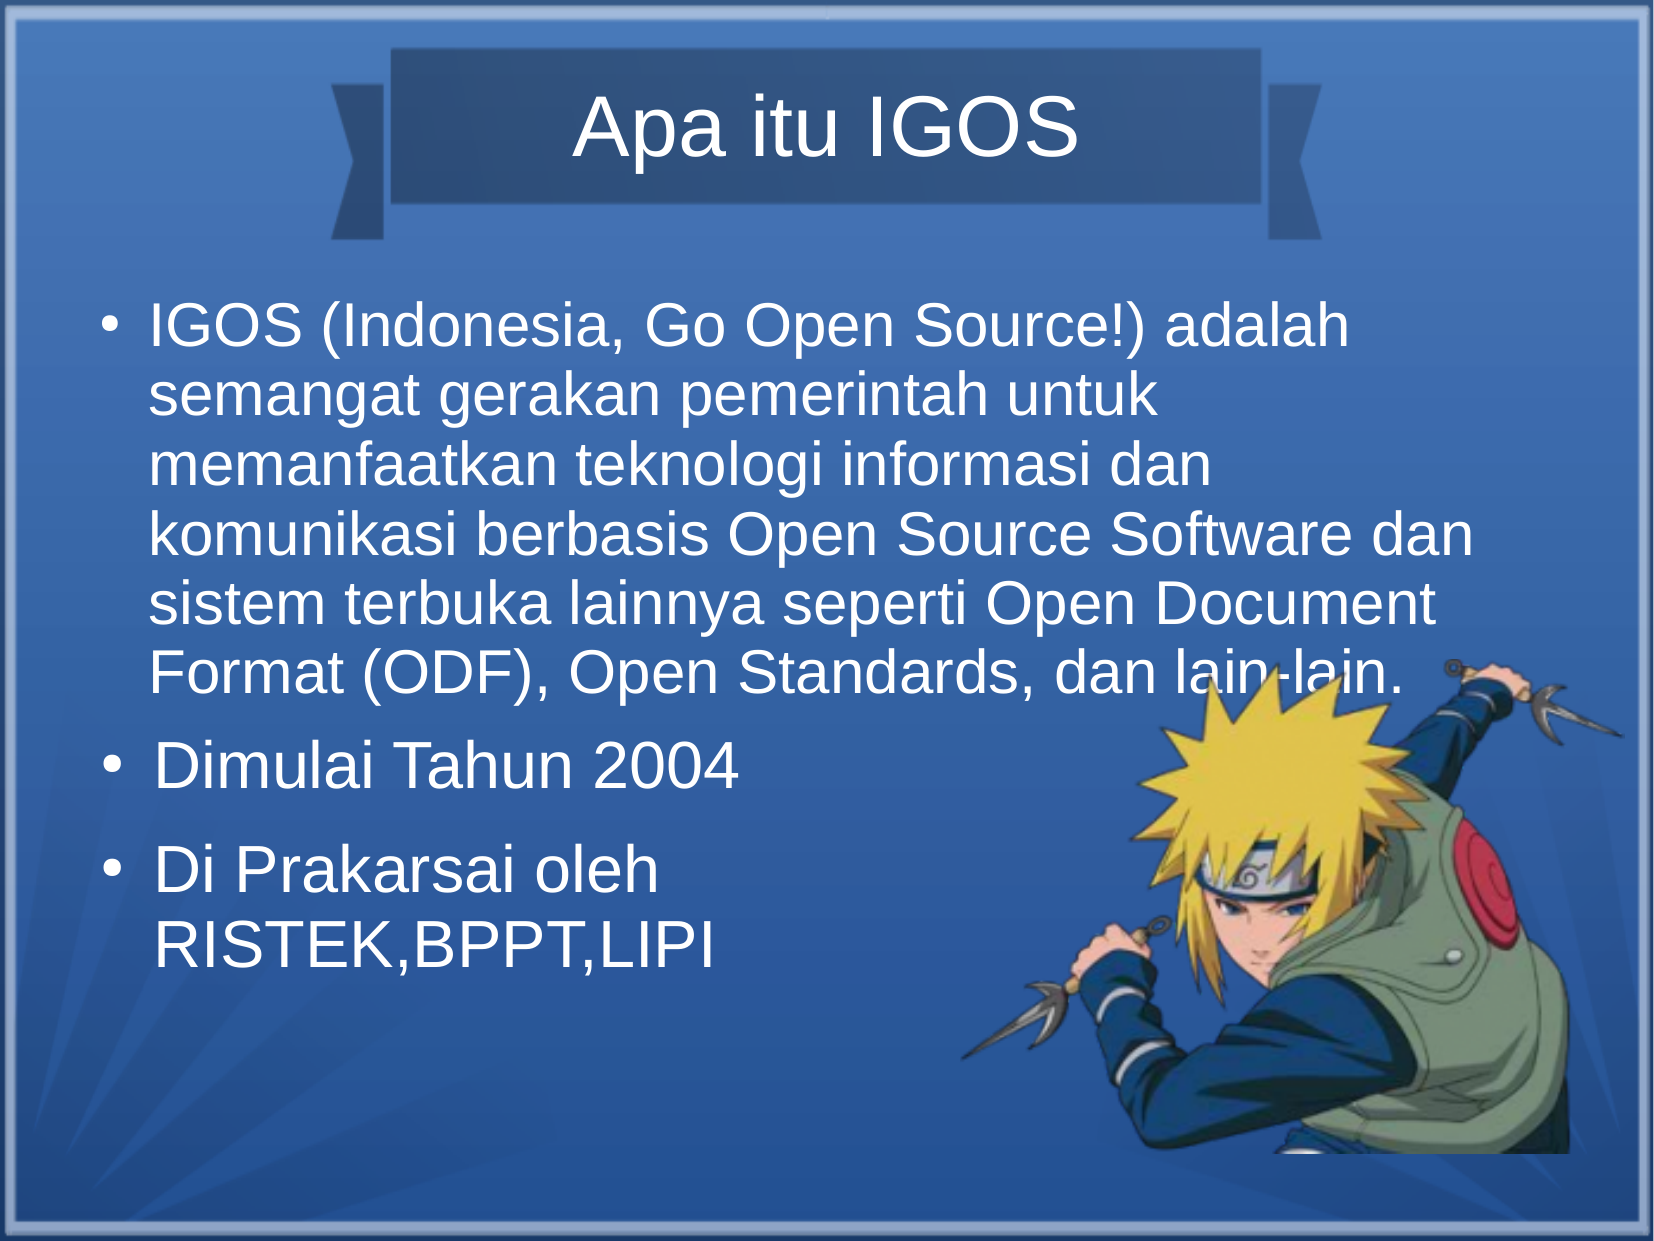

# Apa itu IGOS
IGOS (Indonesia, Go Open Source!) adalah semangat gerakan pemerintah untuk memanfaatkan teknologi informasi dan komunikasi berbasis Open Source Software dan sistem terbuka lainnya seperti Open Document Format (ODF), Open Standards, dan lain-lain.
Dimulai Tahun 2004
Di Prakarsai oleh RISTEK,BPPT,LIPI